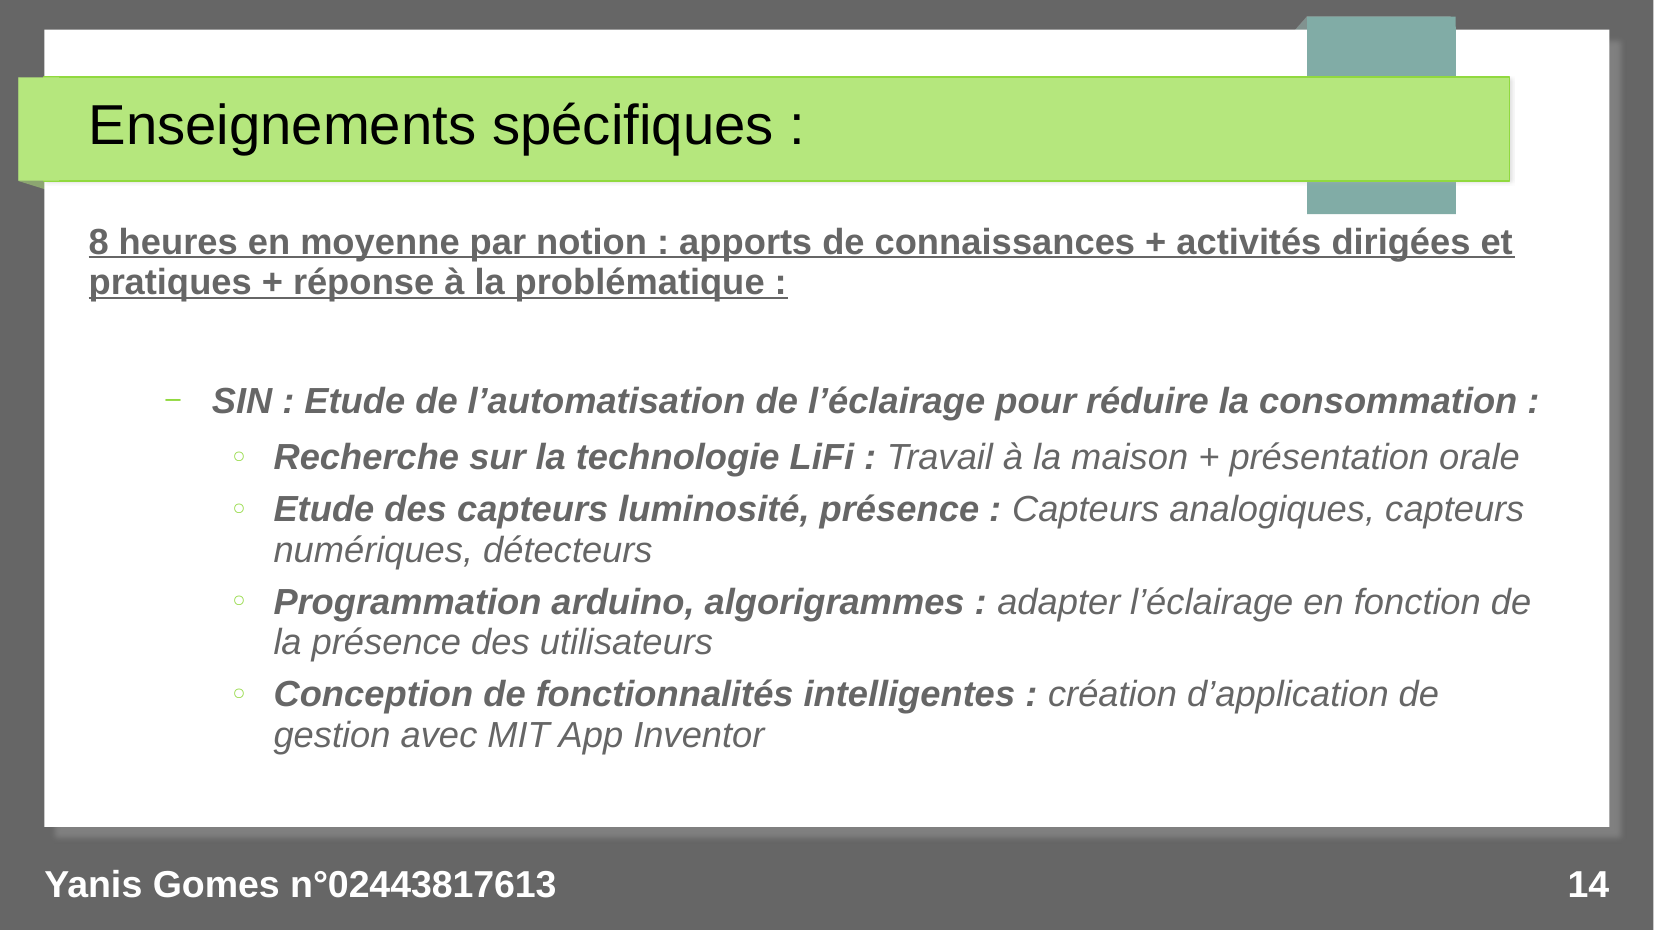

# Enseignements spécifiques :
8 heures en moyenne par notion : apports de connaissances + activités dirigées et pratiques + réponse à la problématique :
SIN : Etude de l’automatisation de l’éclairage pour réduire la consommation :
Recherche sur la technologie LiFi : Travail à la maison + présentation orale
Etude des capteurs luminosité, présence : Capteurs analogiques, capteurs numériques, détecteurs
Programmation arduino, algorigrammes : adapter l’éclairage en fonction de la présence des utilisateurs
Conception de fonctionnalités intelligentes : création d’application de gestion avec MIT App Inventor
Yanis Gomes n°02443817613